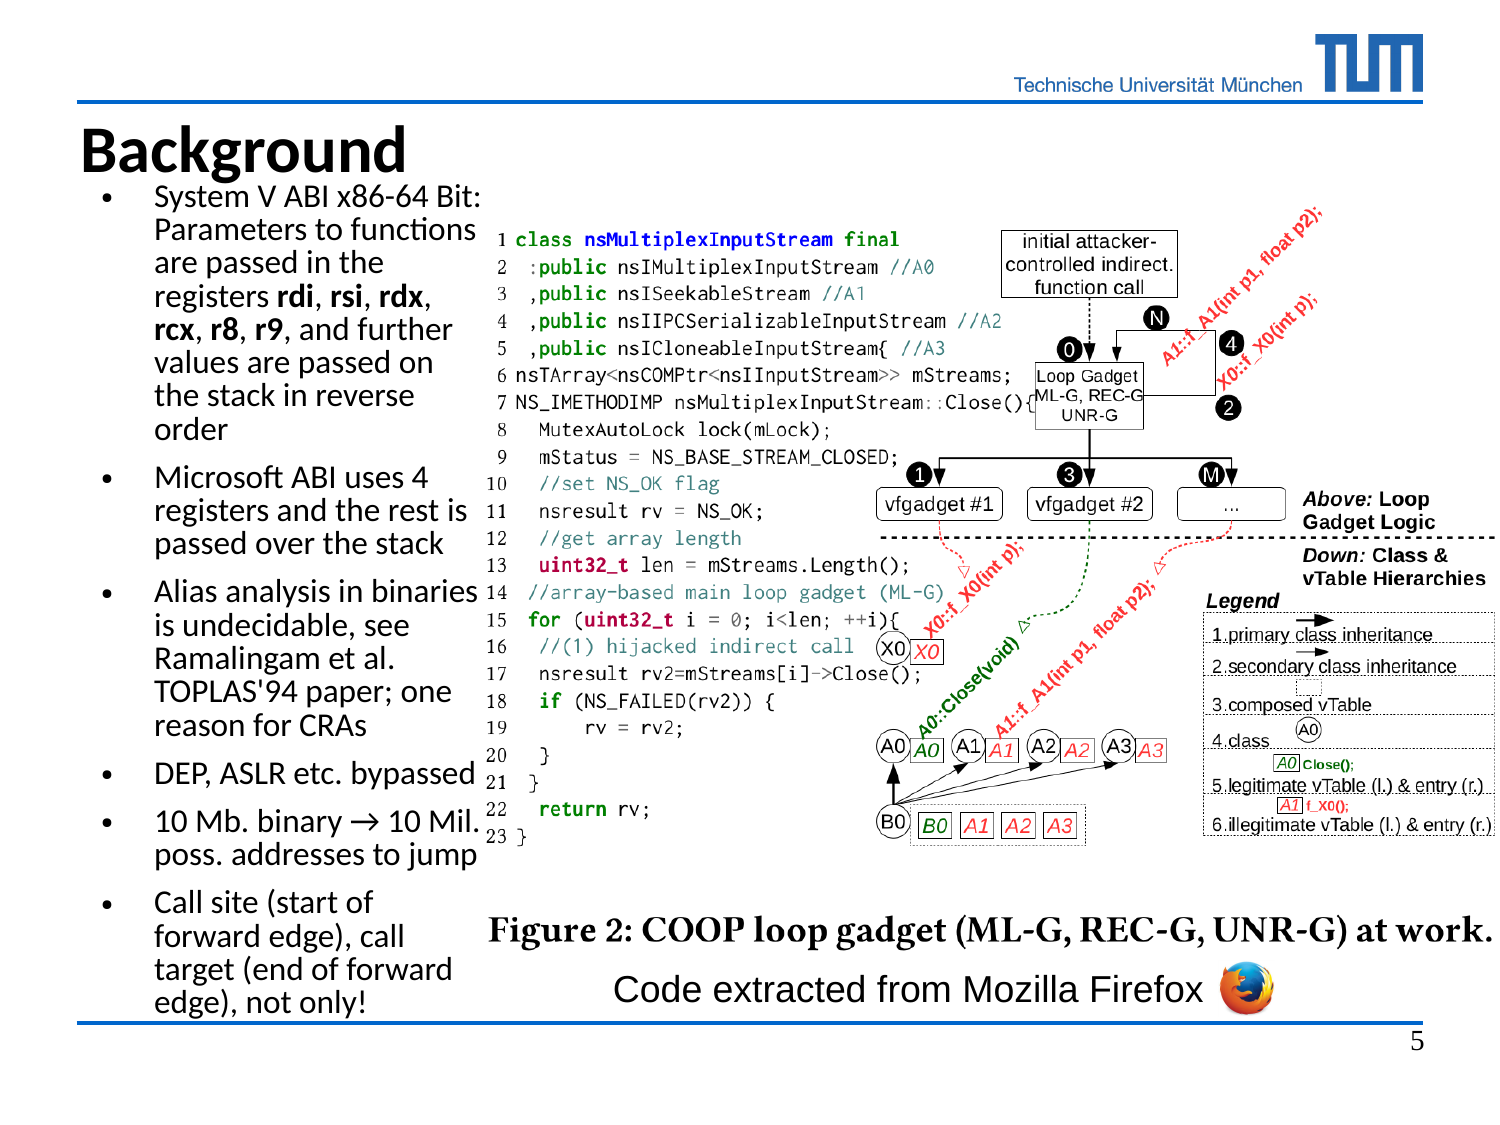

# Background
System V ABI x86-64 Bit: Parameters to functions are passed in the registers rdi, rsi, rdx, rcx, r8, r9, and further values are passed on the stack in reverse order
Microsoft ABI uses 4 registers and the rest is passed over the stack
Alias analysis in binaries is undecidable, see Ramalingam et al. TOPLAS'94 paper; one reason for CRAs
DEP, ASLR etc. bypassed
10 Mb. binary → 10 Mil. poss. addresses to jump
Call site (start of forward edge), call target (end of forward edge), not only!
Code extracted from Mozilla Firefox
5